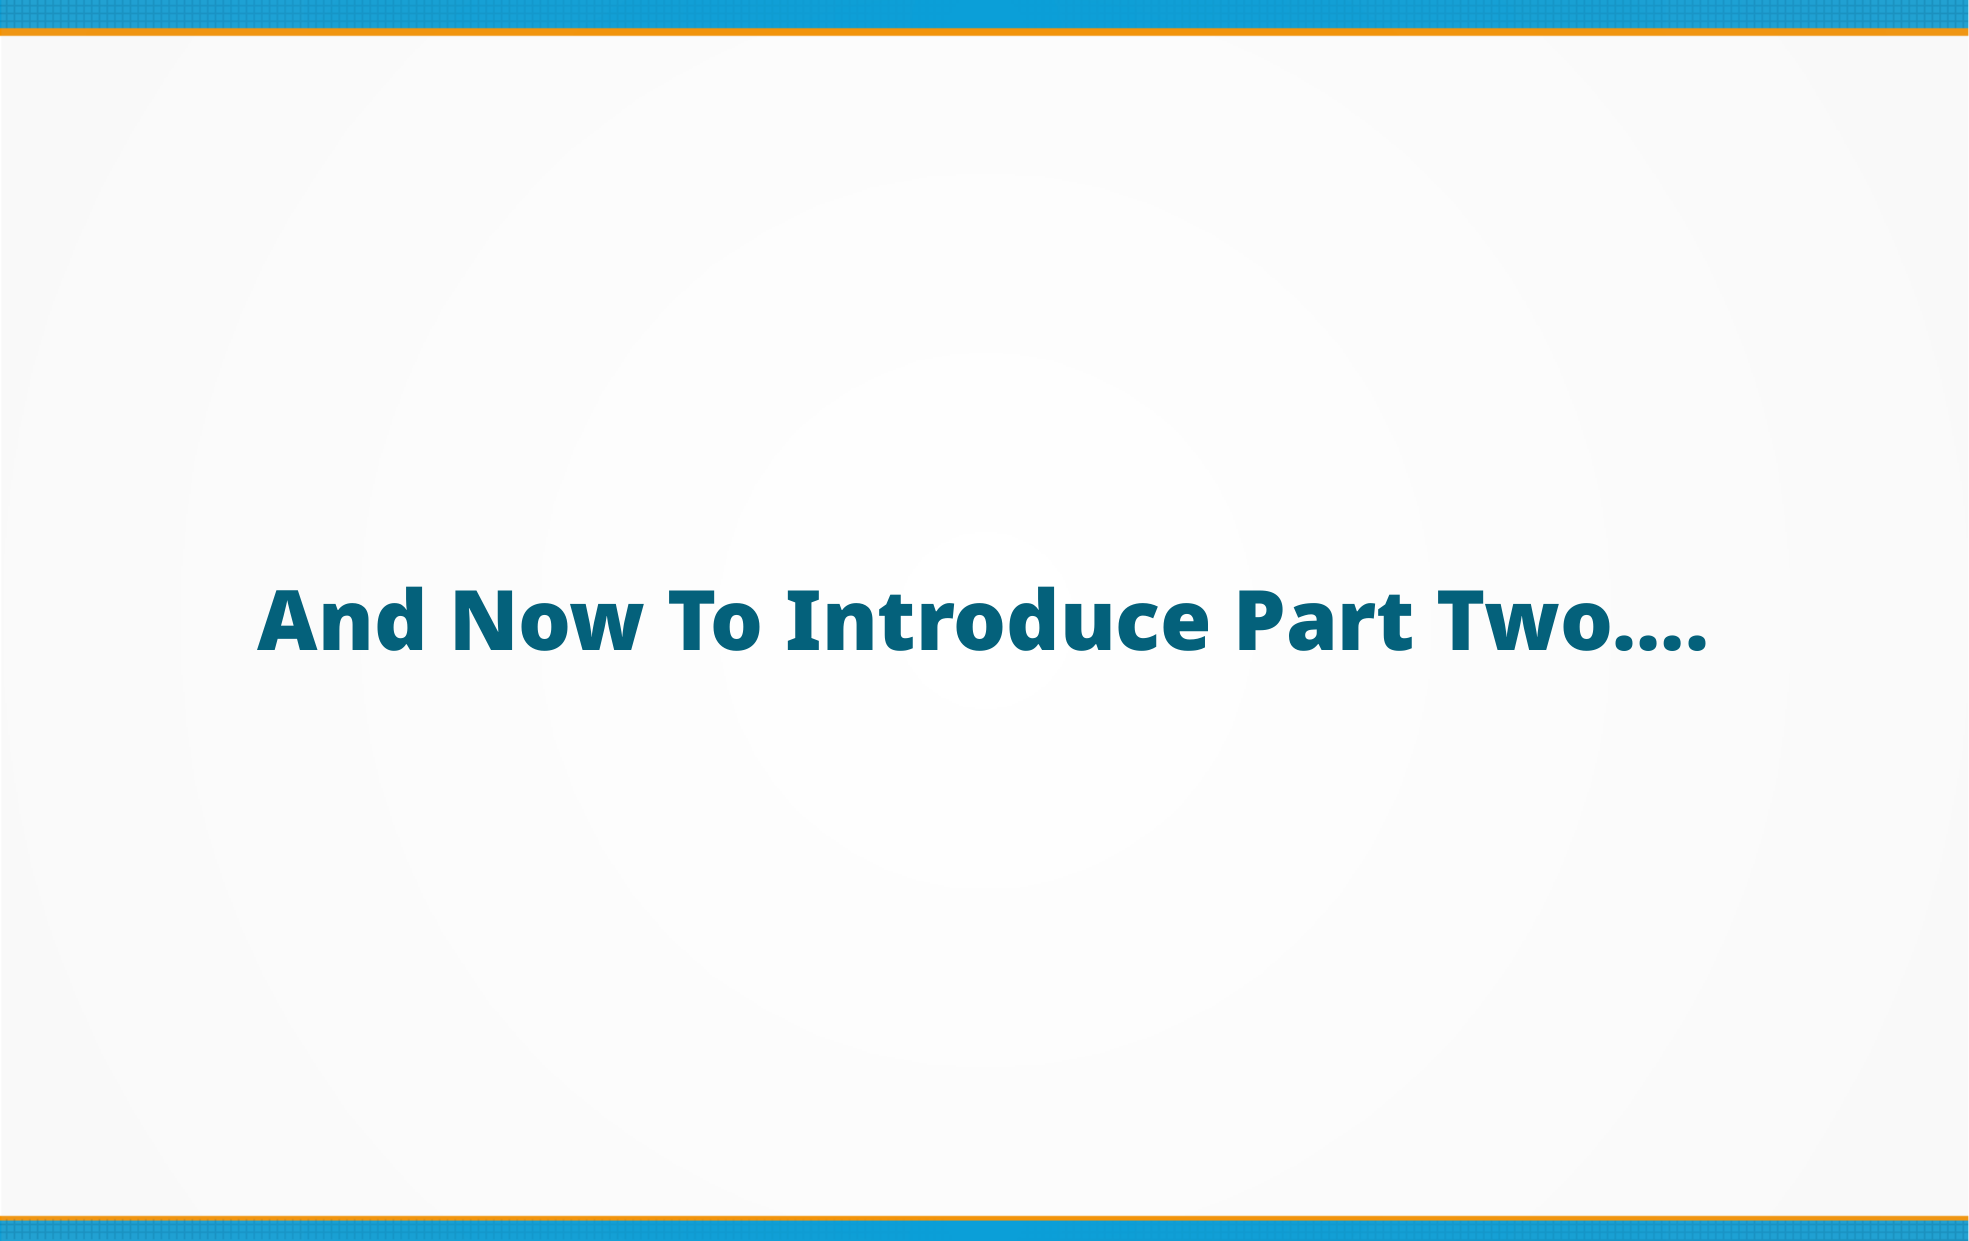

# And Now To Introduce Part Two….